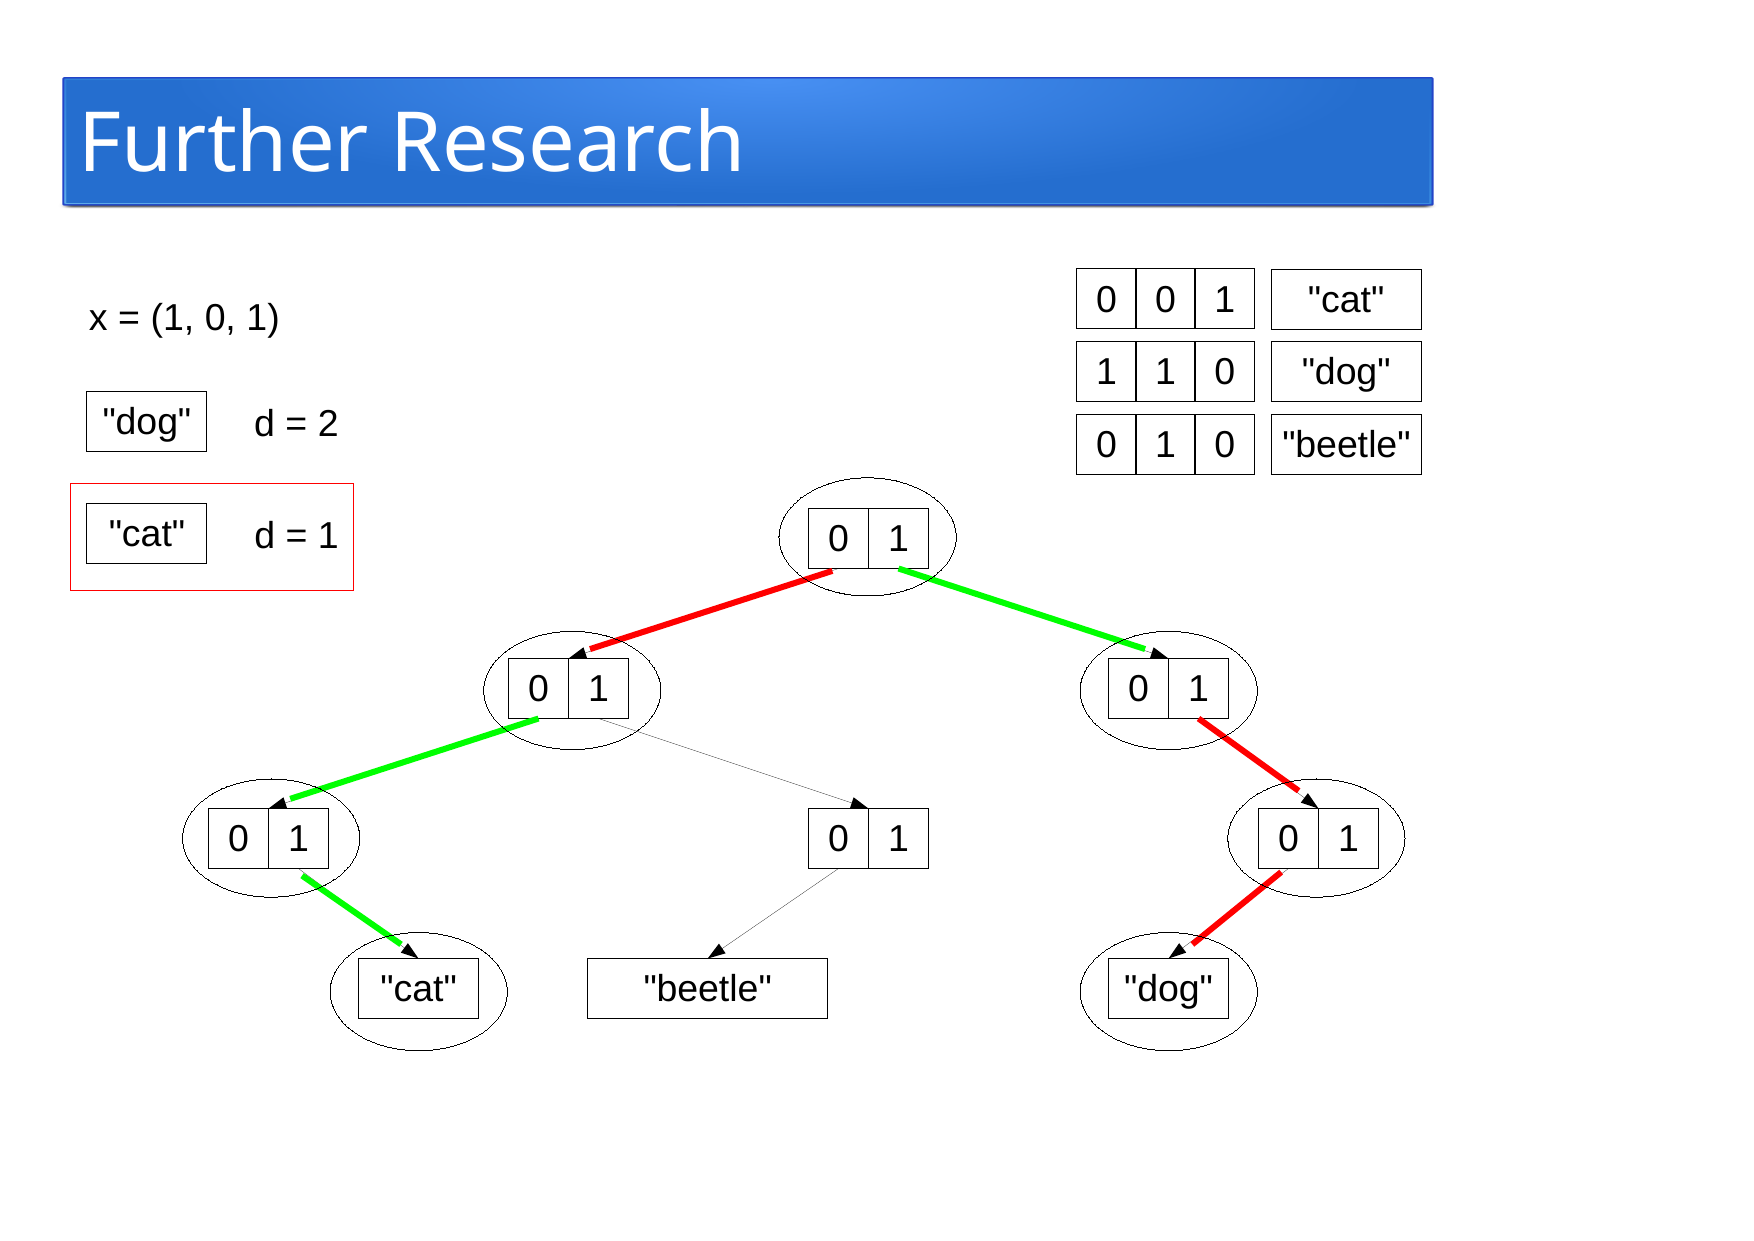

# Further Research
0
0
1
"cat"
x = (1, 0, 1)
"dog"
1
1
0
"dog"
d = 2
0
1
0
"beetle"
"cat"
d = 1
0
1
0
1
0
1
0
1
0
1
0
1
"cat"
"beetle"
"dog"